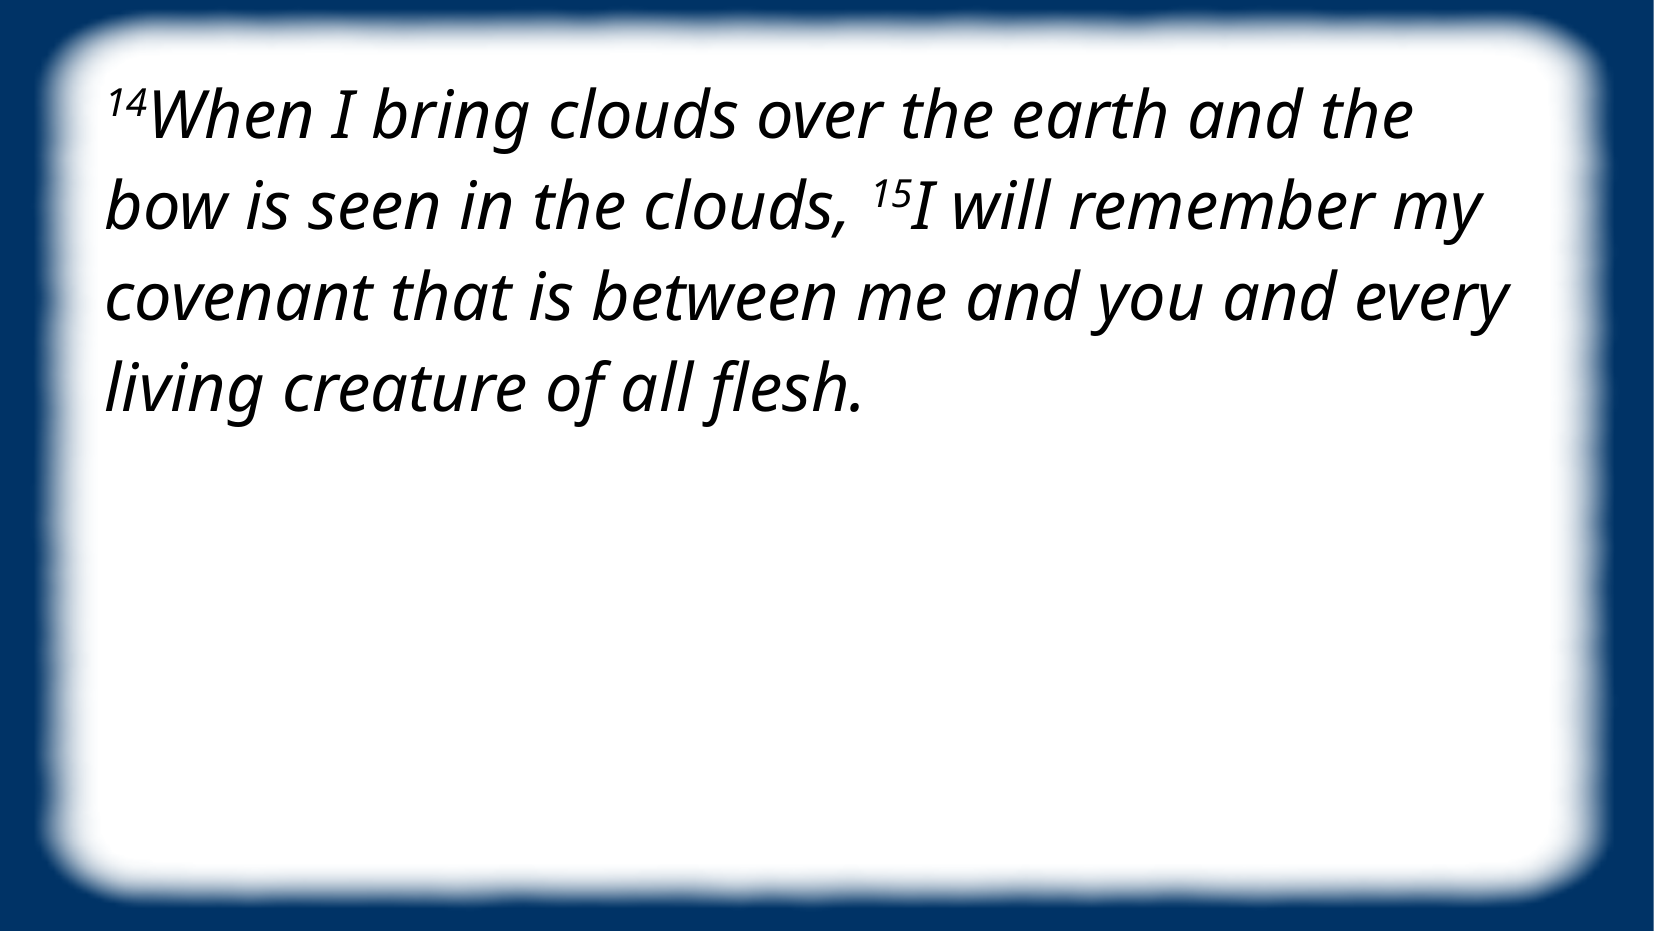

14When I bring clouds over the earth and the bow is seen in the clouds, 15I will remember my covenant that is between me and you and every living creature of all flesh.